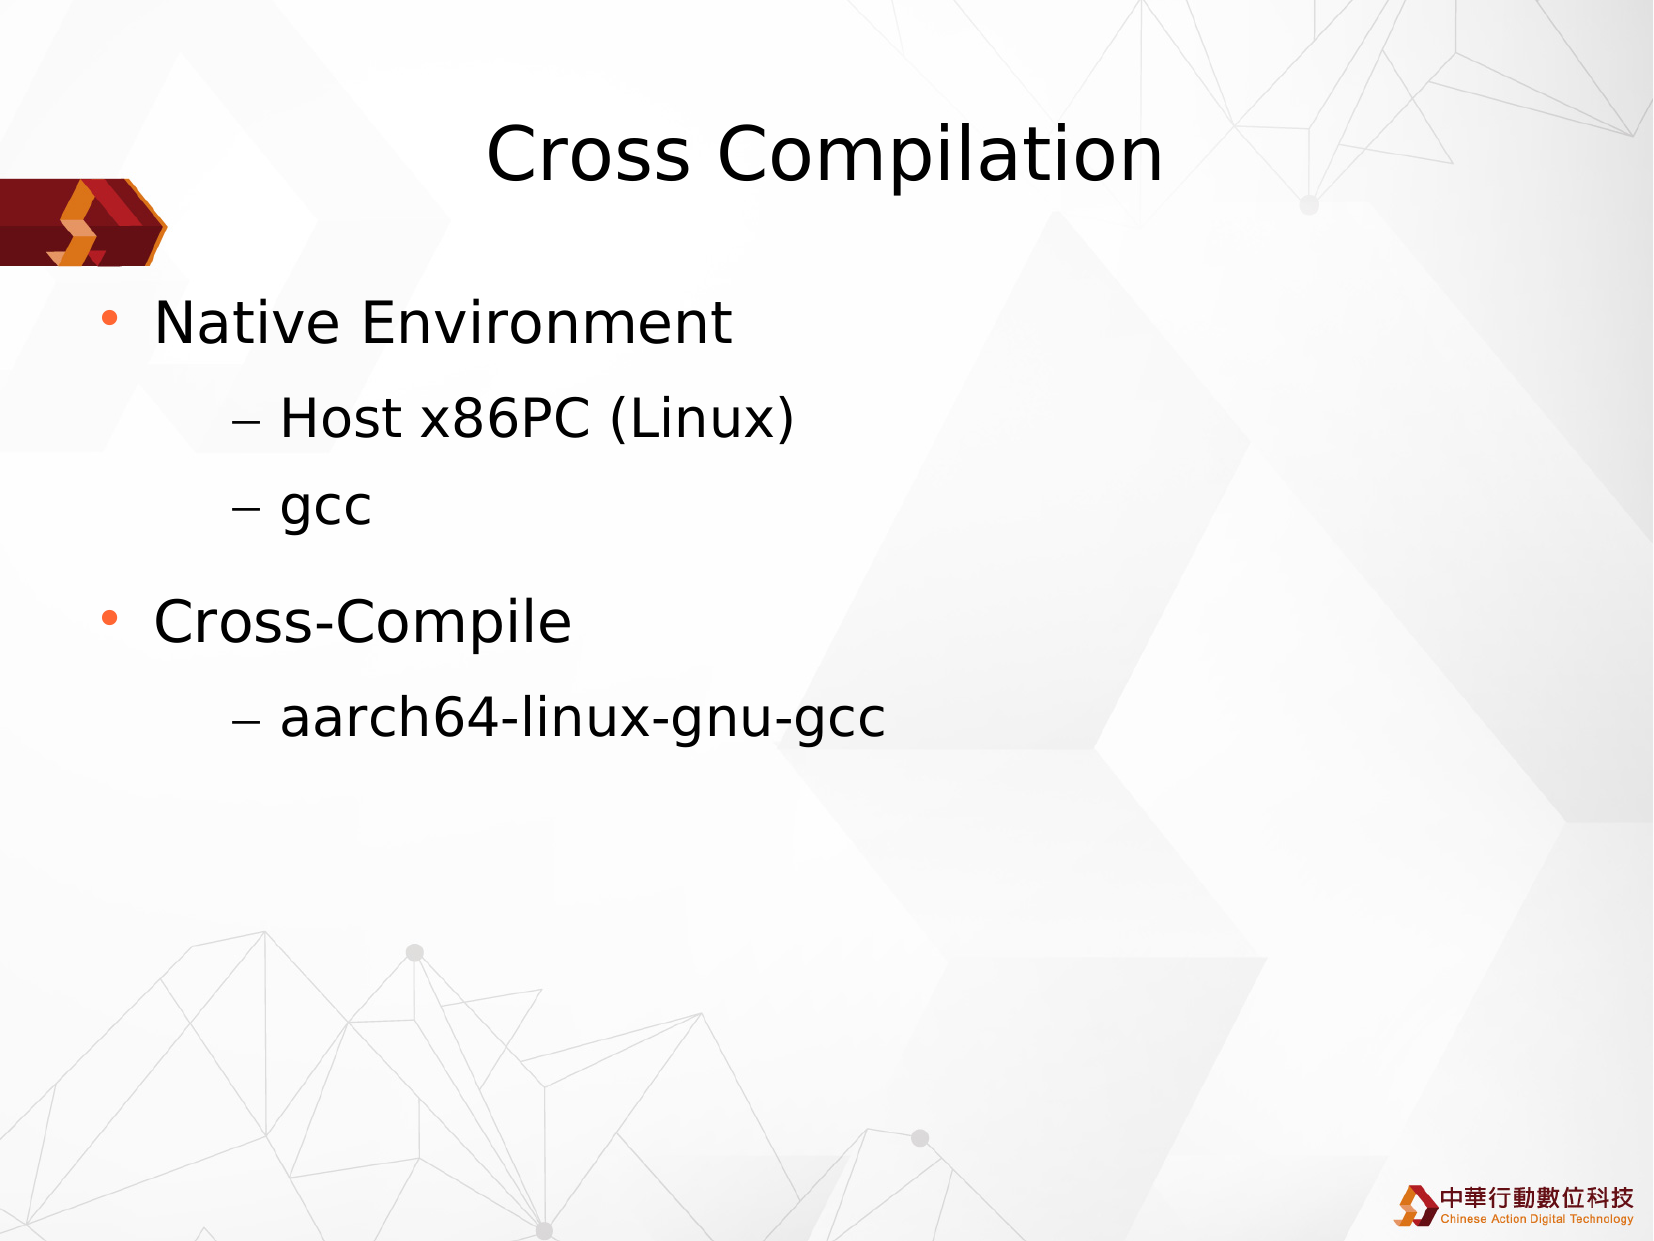

# Cross Compilation
Native Environment
Host x86PC (Linux)
gcc
Cross-Compile
aarch64-linux-gnu-gcc